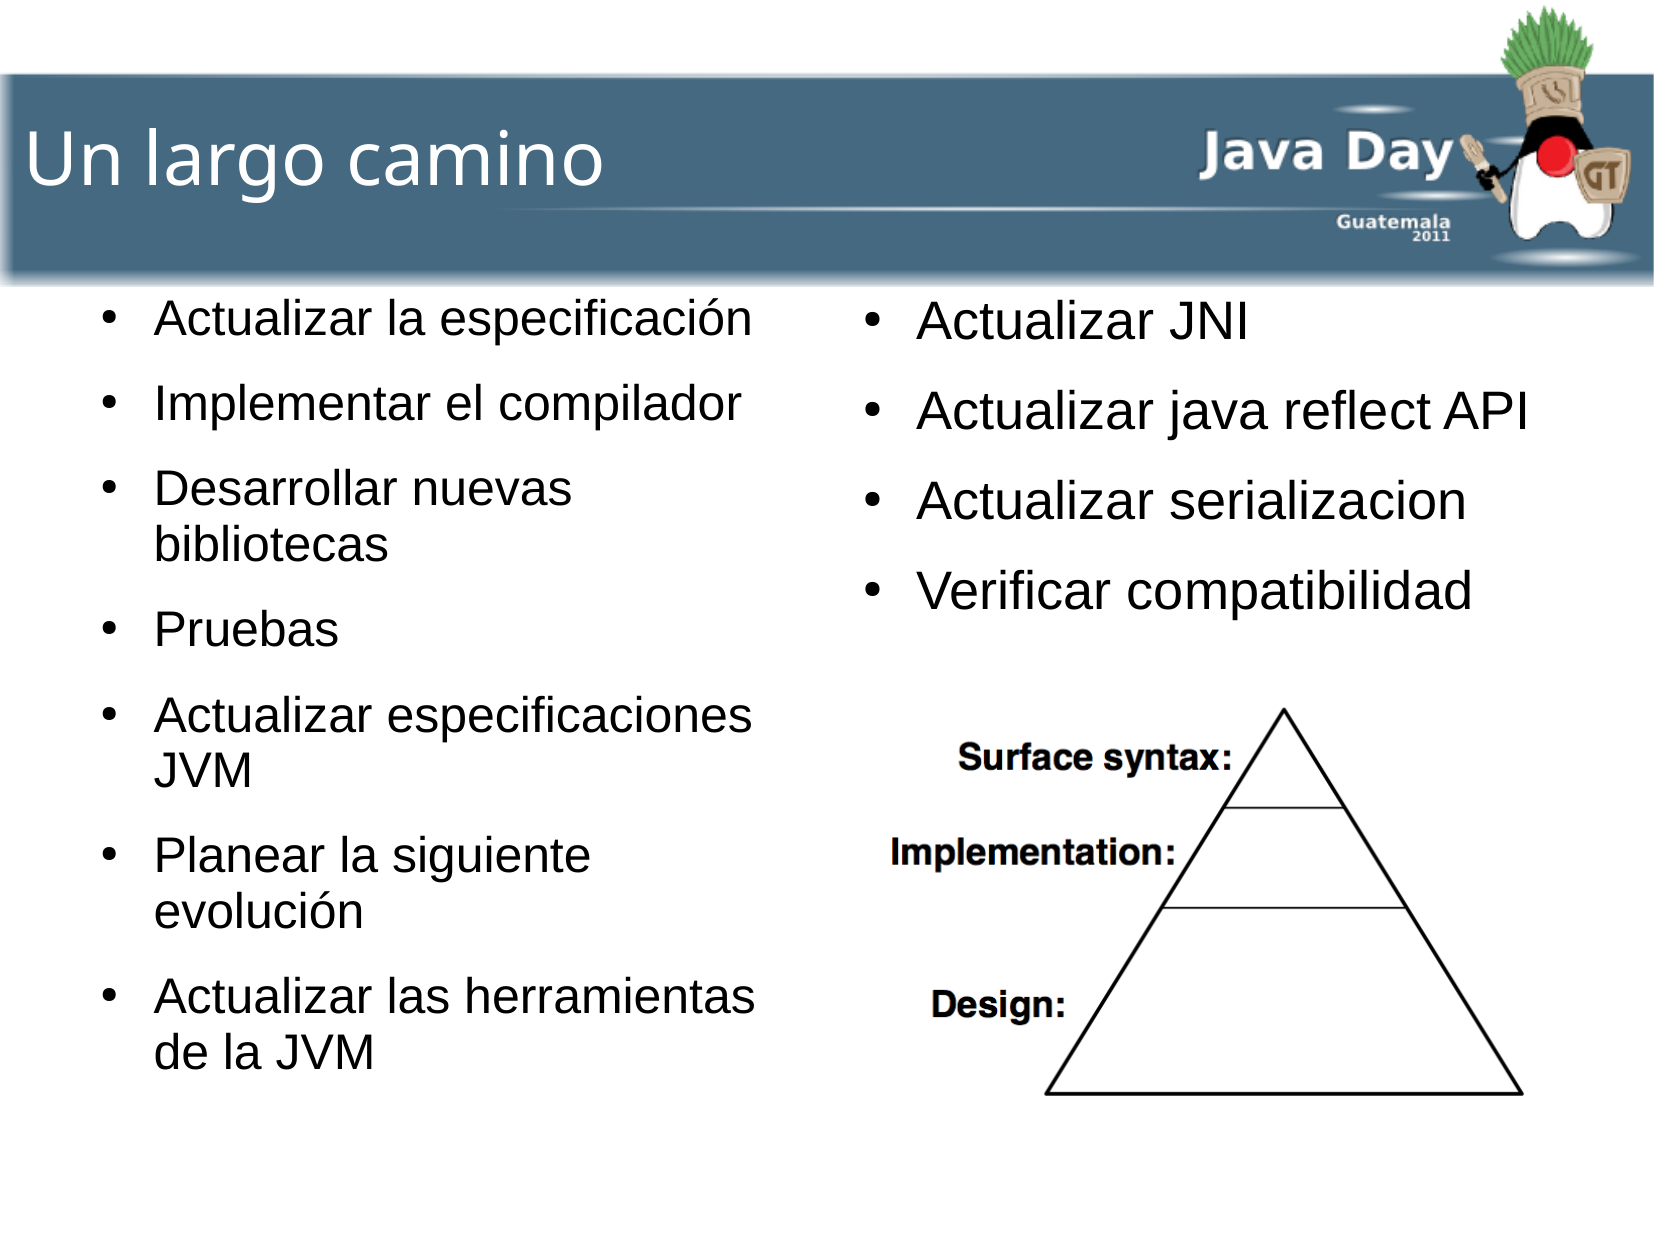

# Un largo camino
Actualizar la especificación
Implementar el compilador
Desarrollar nuevas bibliotecas
Pruebas
Actualizar especificaciones JVM
Planear la siguiente evolución
Actualizar las herramientas de la JVM
Actualizar JNI
Actualizar java reflect API
Actualizar serializacion
Verificar compatibilidad